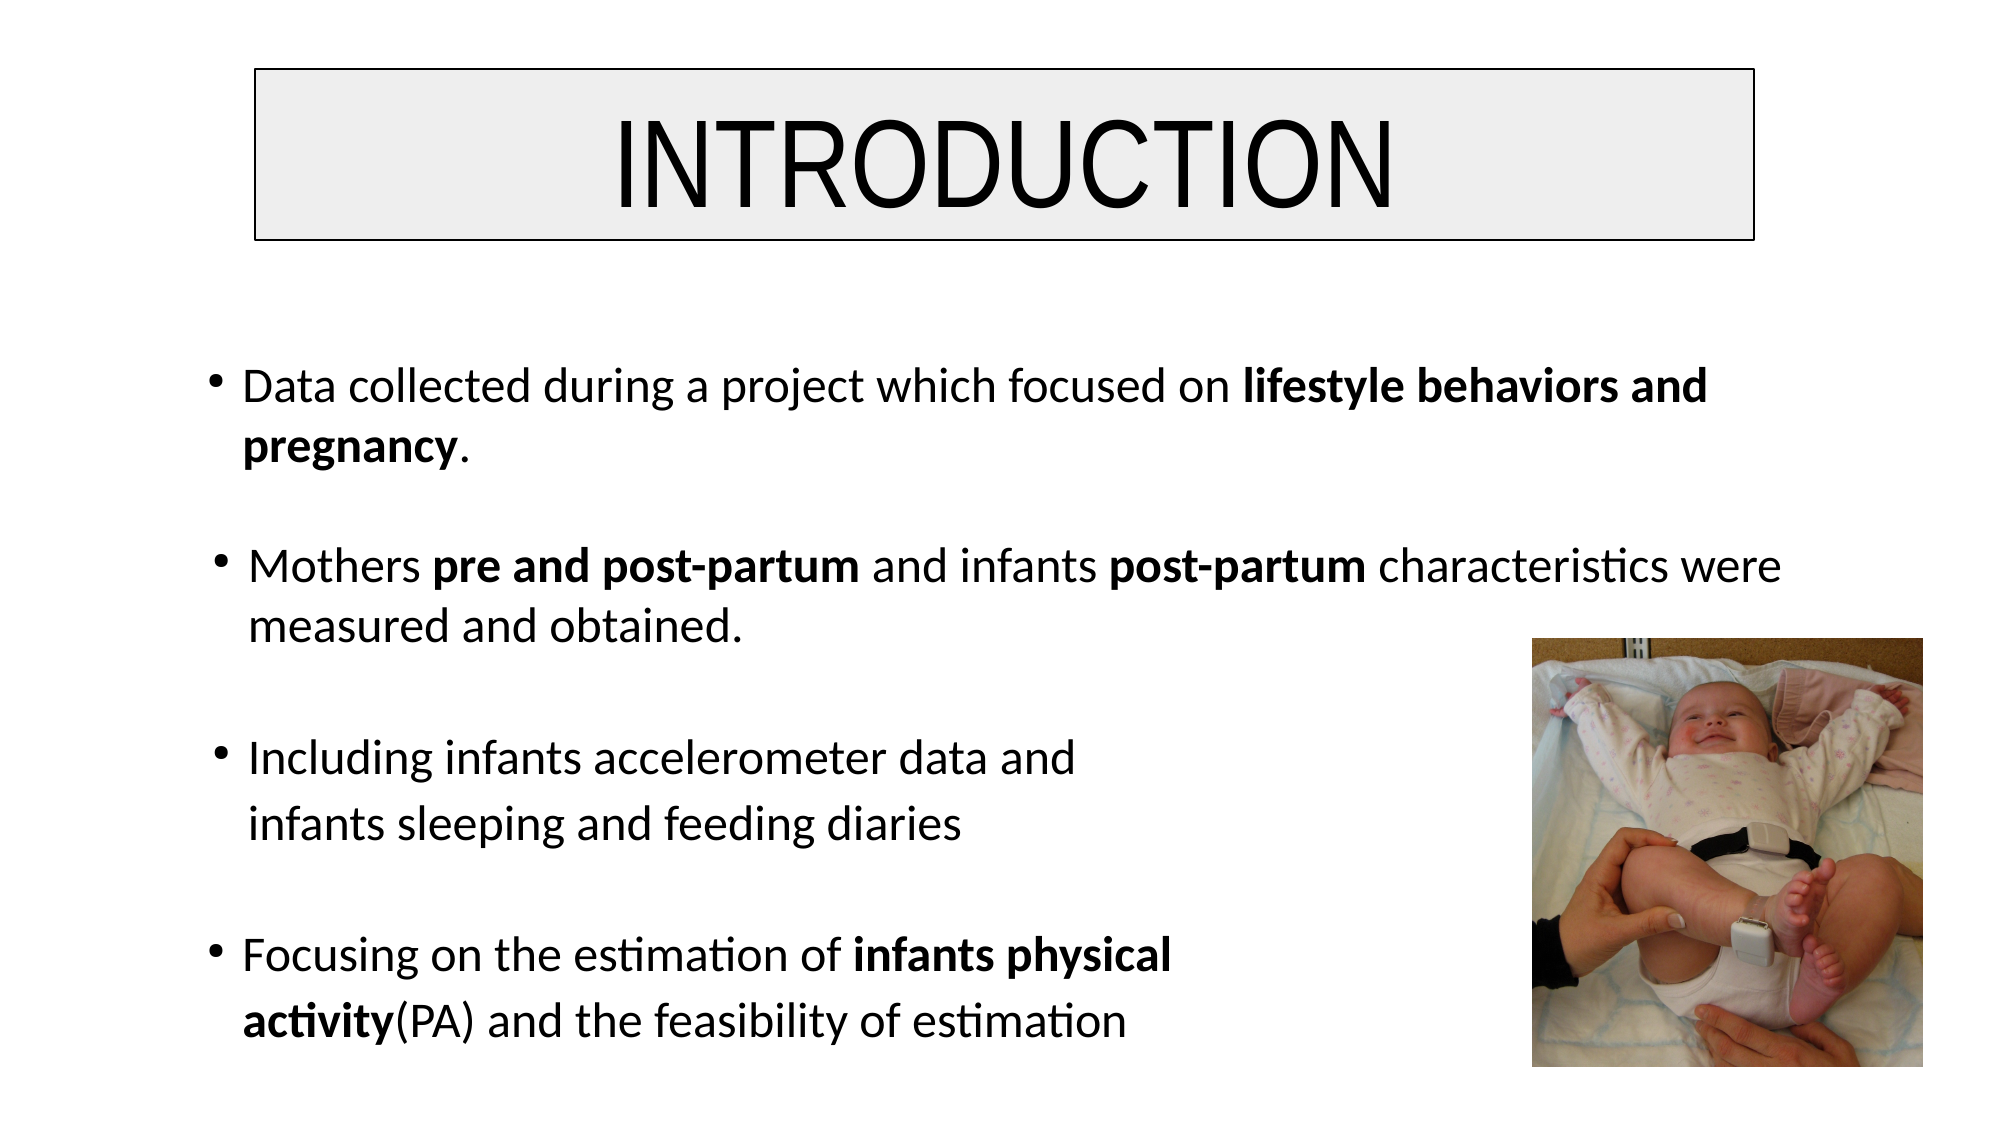

INTRODUCTION
Data collected during a project which focused on lifestyle behaviors and pregnancy.
Mothers pre and post-partum and infants post-partum characteristics were measured and obtained.
Including infants accelerometer data and
infants sleeping and feeding diaries
Focusing on the estimation of infants physical
activity(PA) and the feasibility of estimation